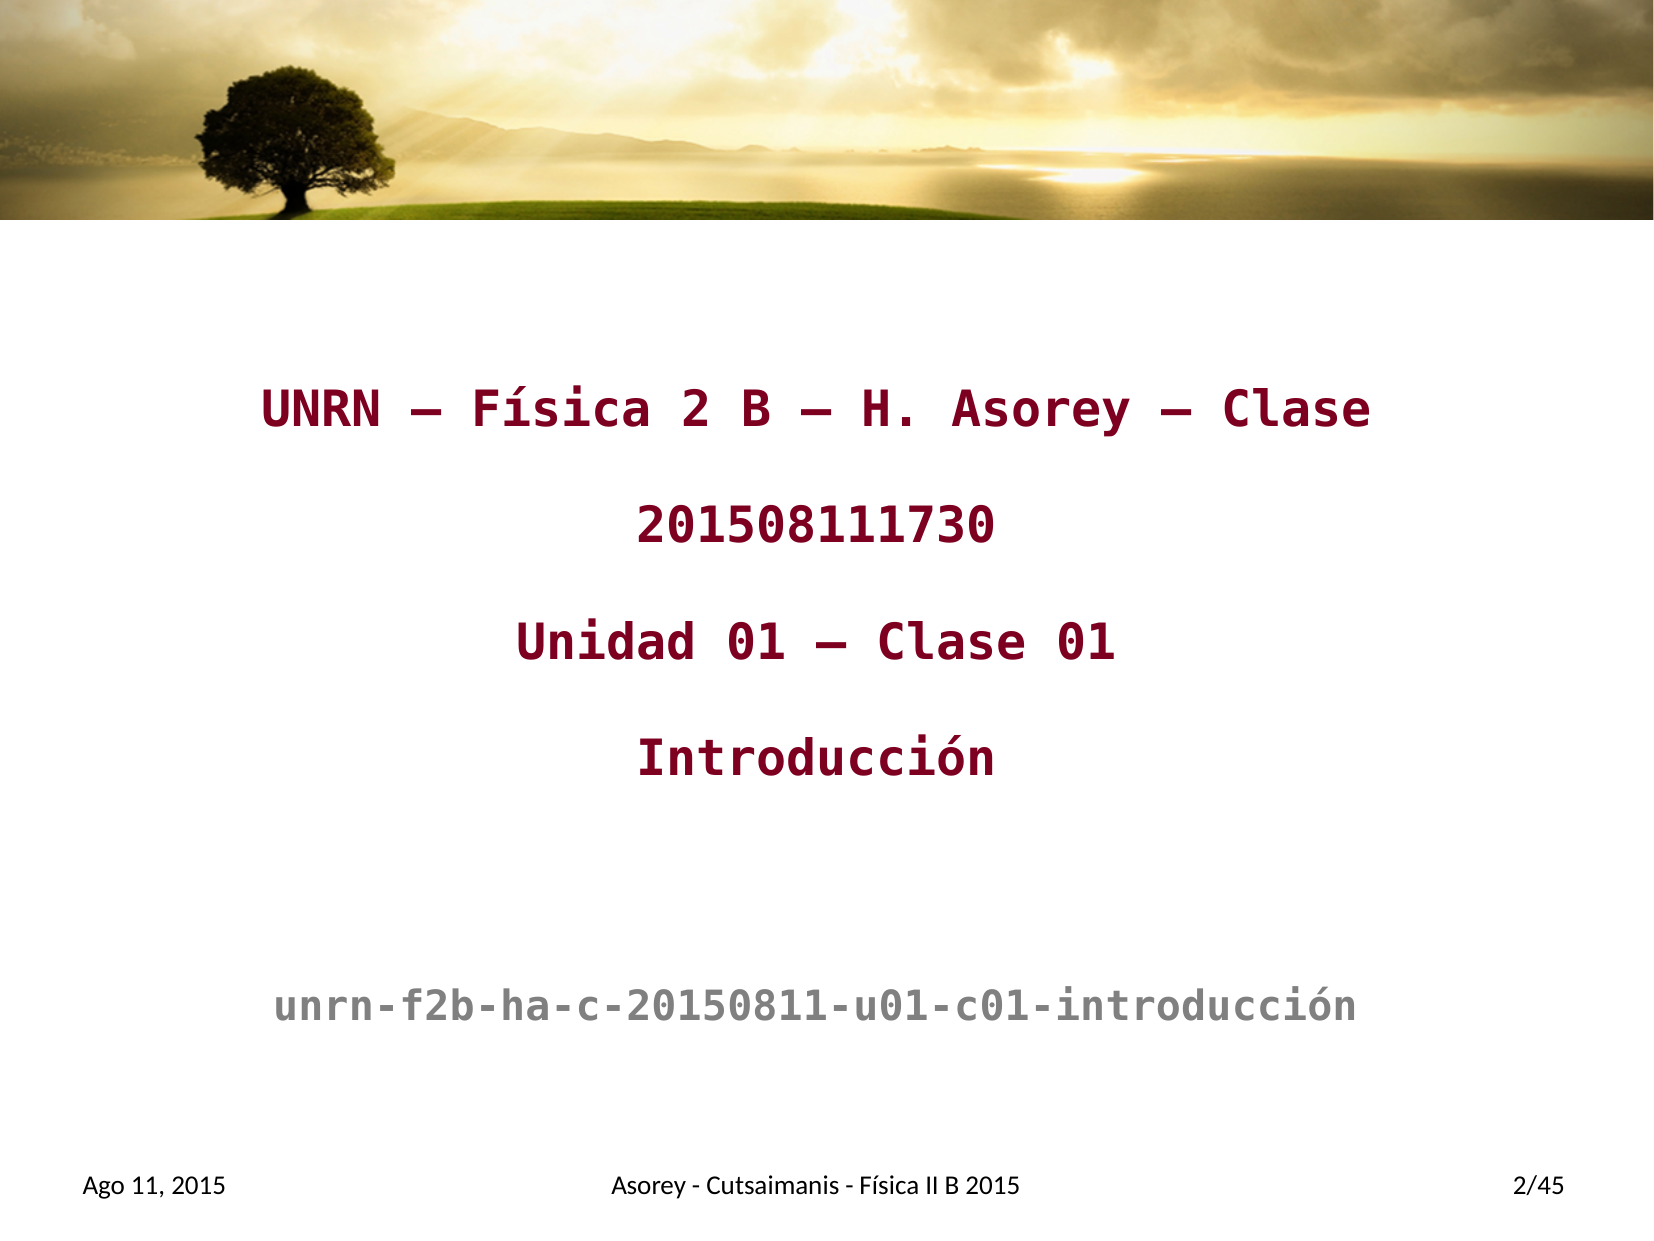

# UNRN – Física 2 B – H. Asorey – Clase
201508111730
Unidad 01 – Clase 01
Introducción
unrn-f2b-ha-c-20150811-u01-c01-introducción
Ago 11, 2015
Asorey - Cutsaimanis - Física II B 2015
2